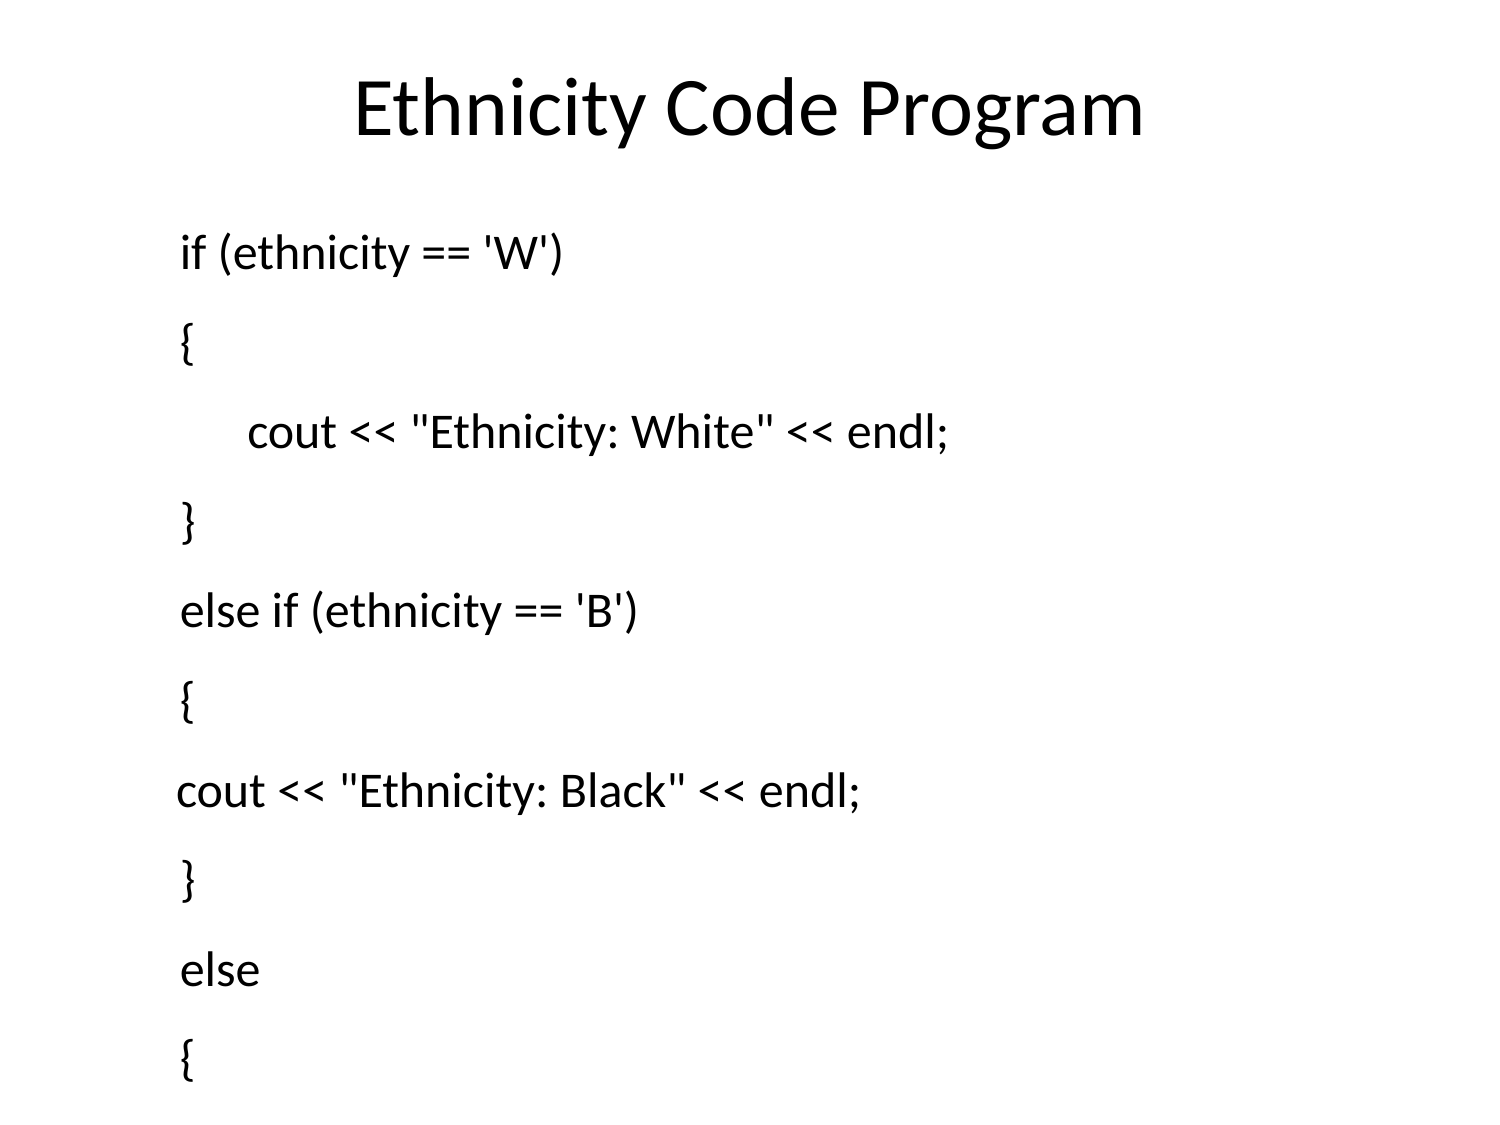

# Ethnicity Code Program
 if (ethnicity == 'W')
 {
 cout << "Ethnicity: White" << endl;
 }
 else if (ethnicity == 'B')
 {
	 cout << "Ethnicity: Black" << endl;
 }
 else
 {
	 cout << "Ethnicity: Other" << endl;
 }
 system("pause");
 return 0;
}